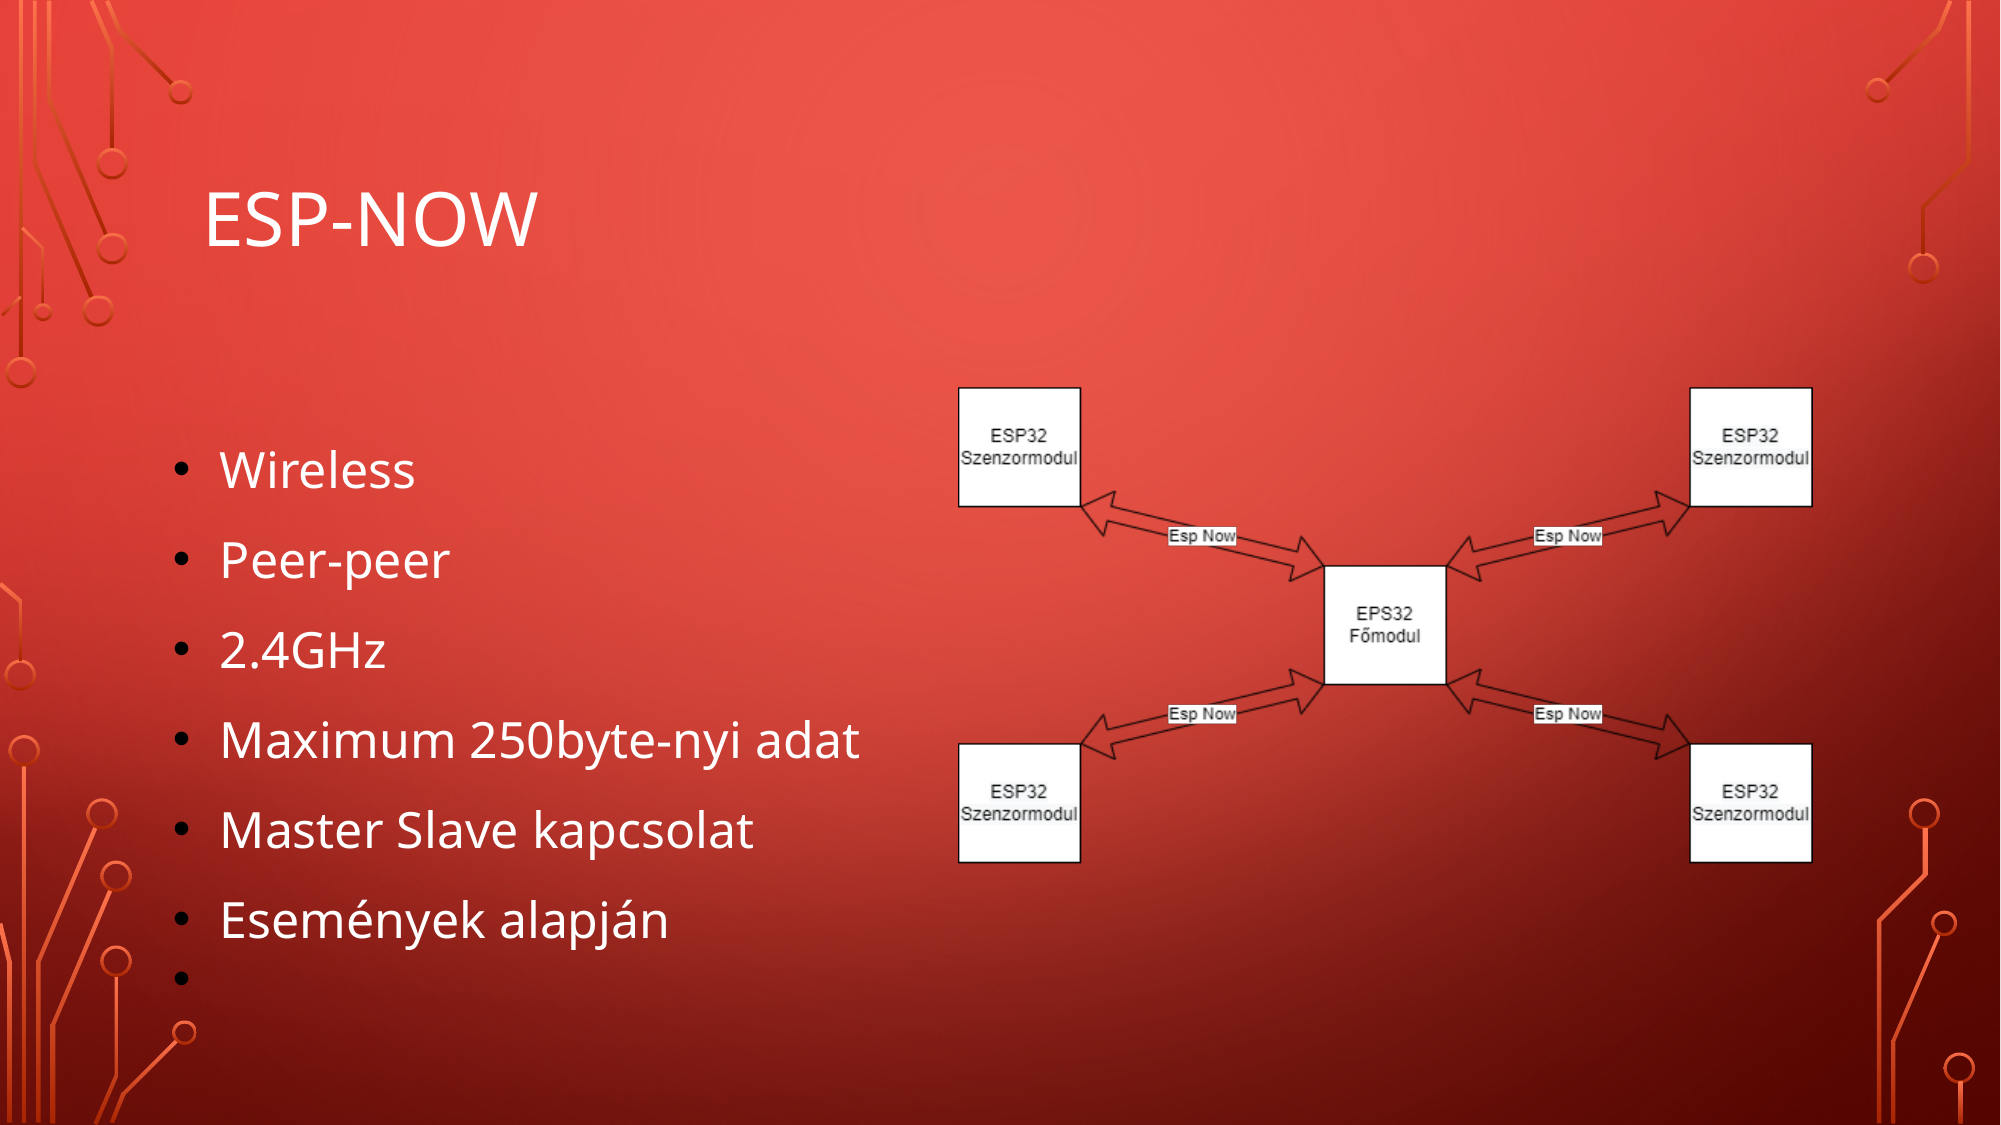

# ESP-NOW
Wireless
Peer-peer
2.4GHz
Maximum 250byte-nyi adat
Master Slave kapcsolat
Események alapján